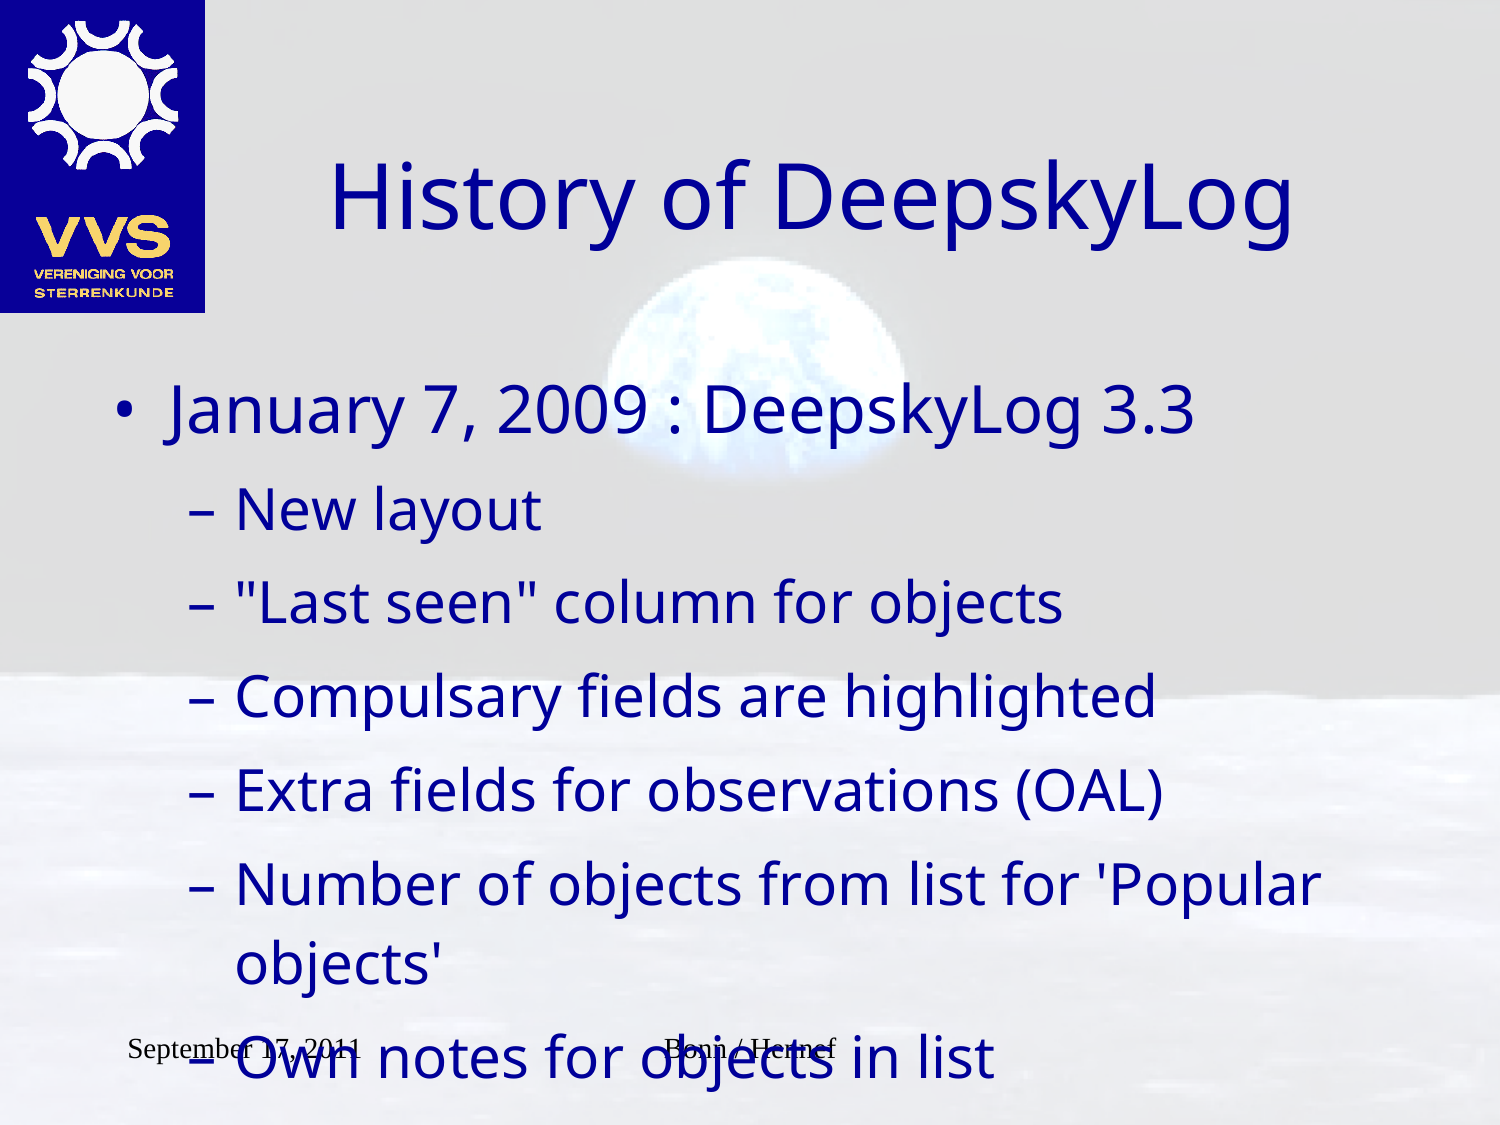

# History of DeepskyLog
January 7, 2009 : DeepskyLog 3.3
New layout
"Last seen" column for objects
Compulsary fields are highlighted
Extra fields for observations (OAL)
Number of objects from list for 'Popular objects'
Own notes for objects in list
September 17, 2011
Bonn / Hennef